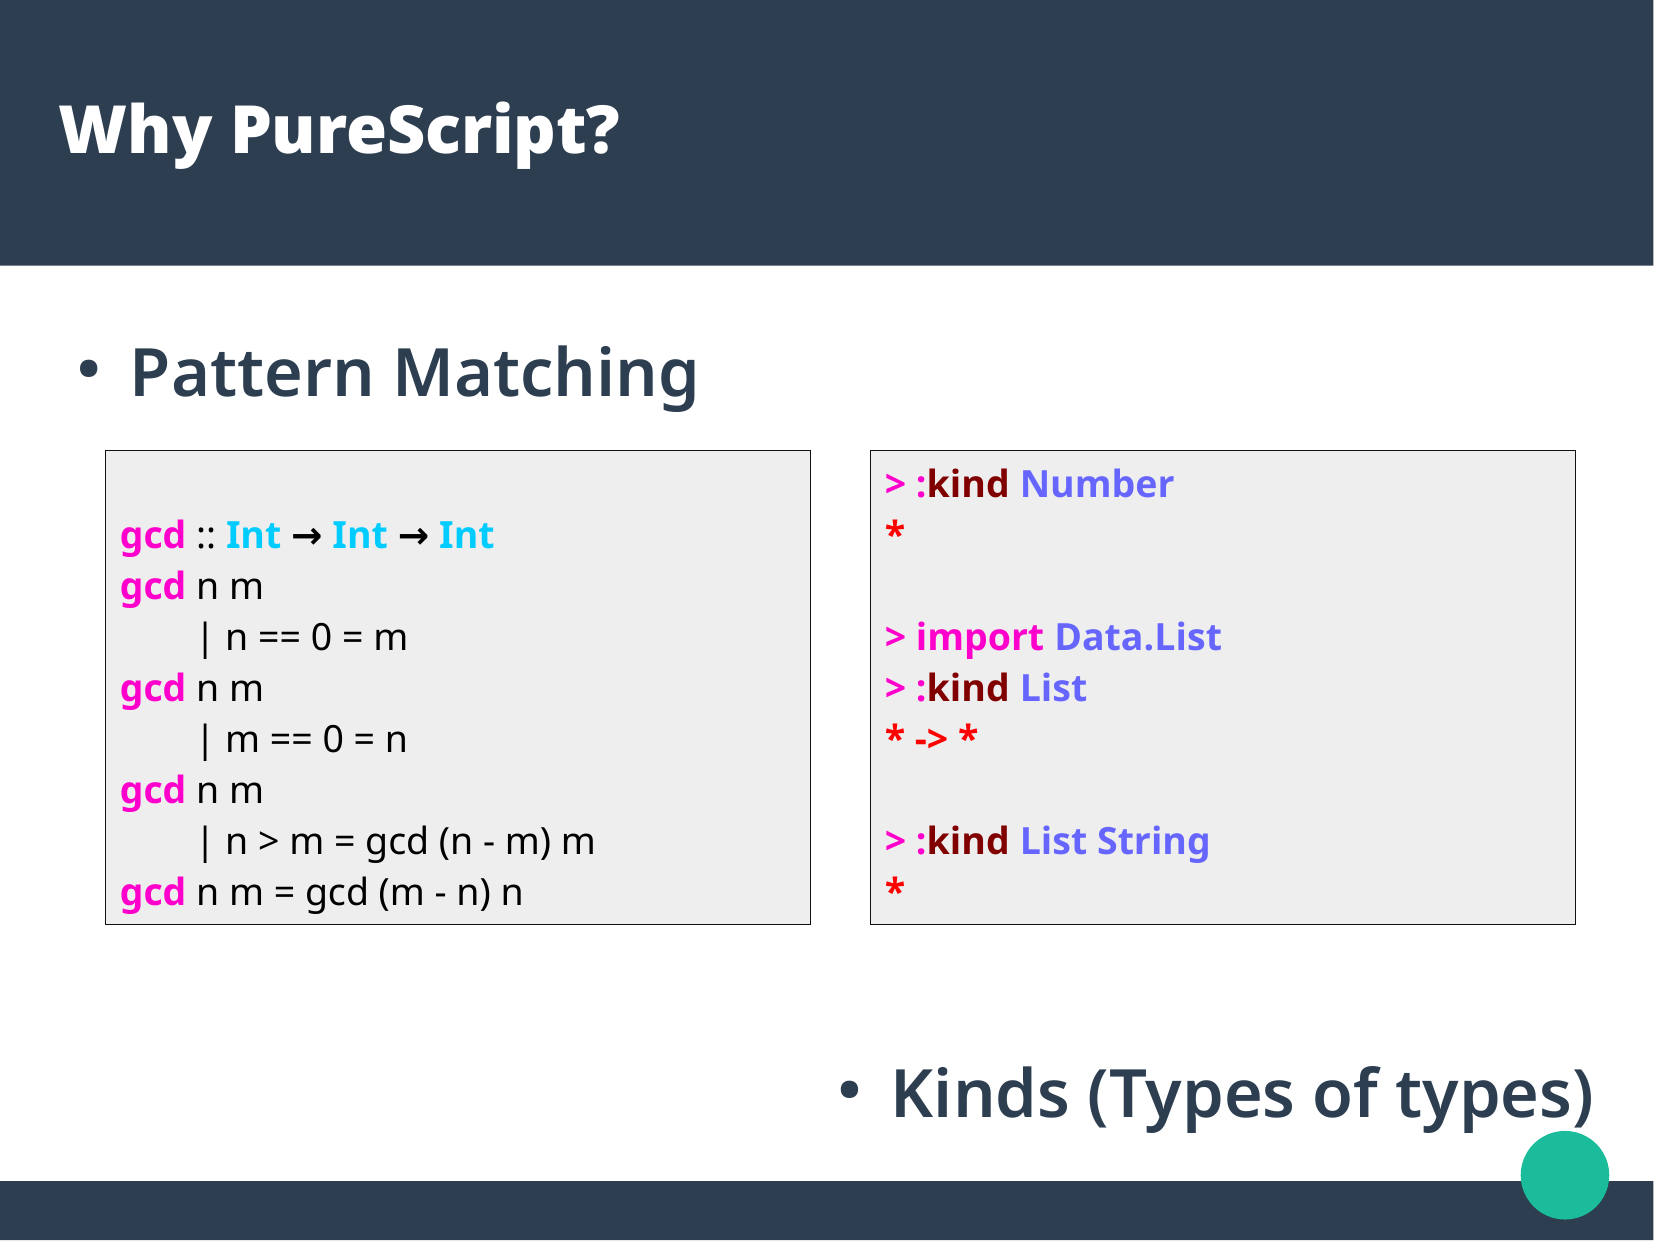

# Why PureScript?
Pattern Matching
Kinds (Types of types)
> :kind Number
*
> import Data.List
> :kind List
* -> *
> :kind List String
*
gcd :: Int → Int → Int
gcd n m
	| n == 0 = m
gcd n m
	| m == 0 = n
gcd n m
	| n > m = gcd (n - m) m
gcd n m = gcd (m - n) n